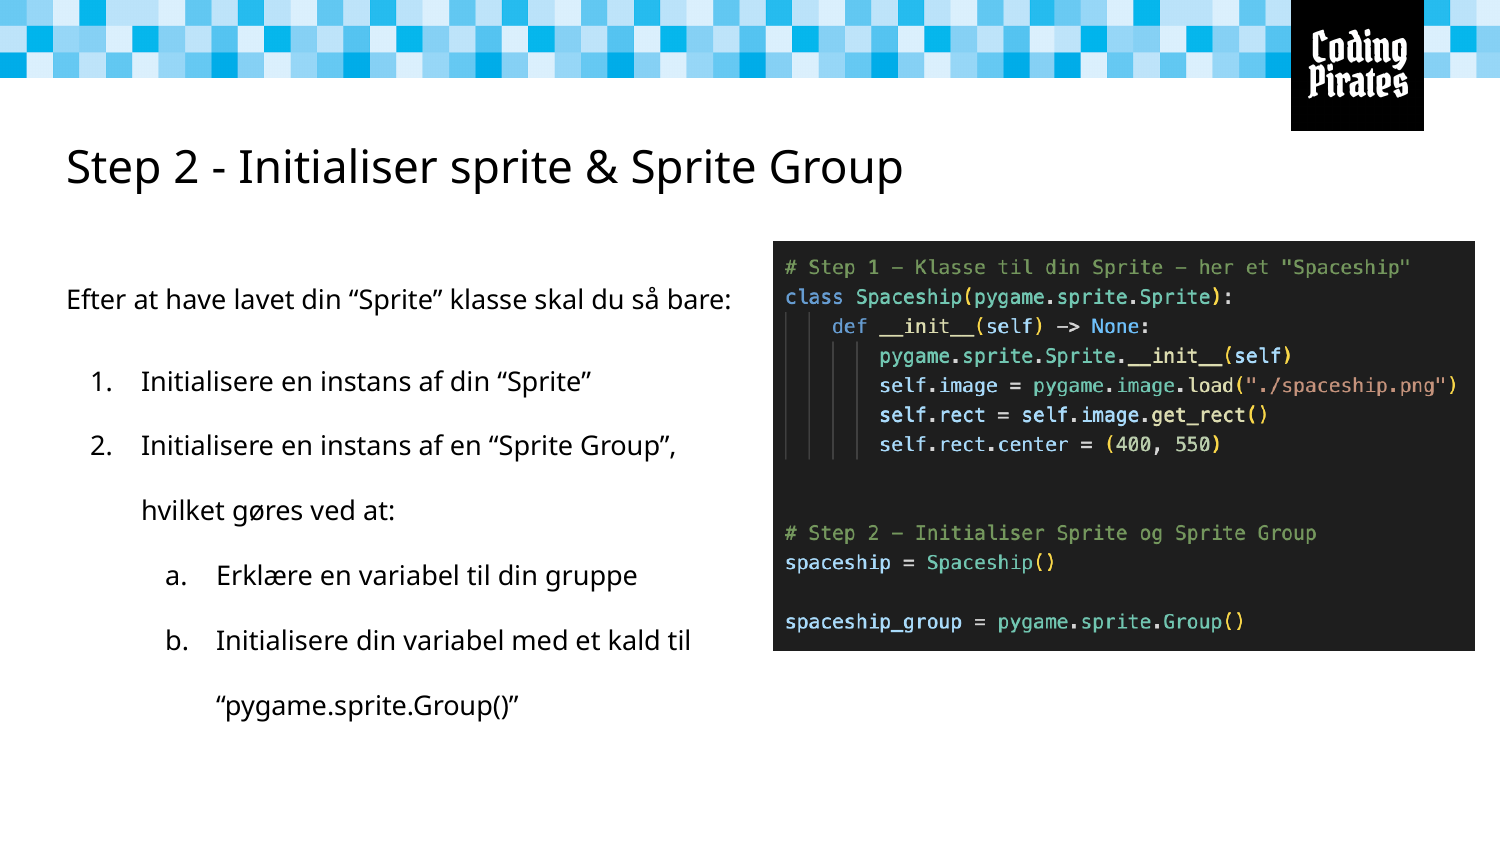

# Step 2 - Initialiser sprite & Sprite Group
Efter at have lavet din “Sprite” klasse skal du så bare:
Initialisere en instans af din “Sprite”
Initialisere en instans af en “Sprite Group”, hvilket gøres ved at:
Erklære en variabel til din gruppe
Initialisere din variabel med et kald til “pygame.sprite.Group()”